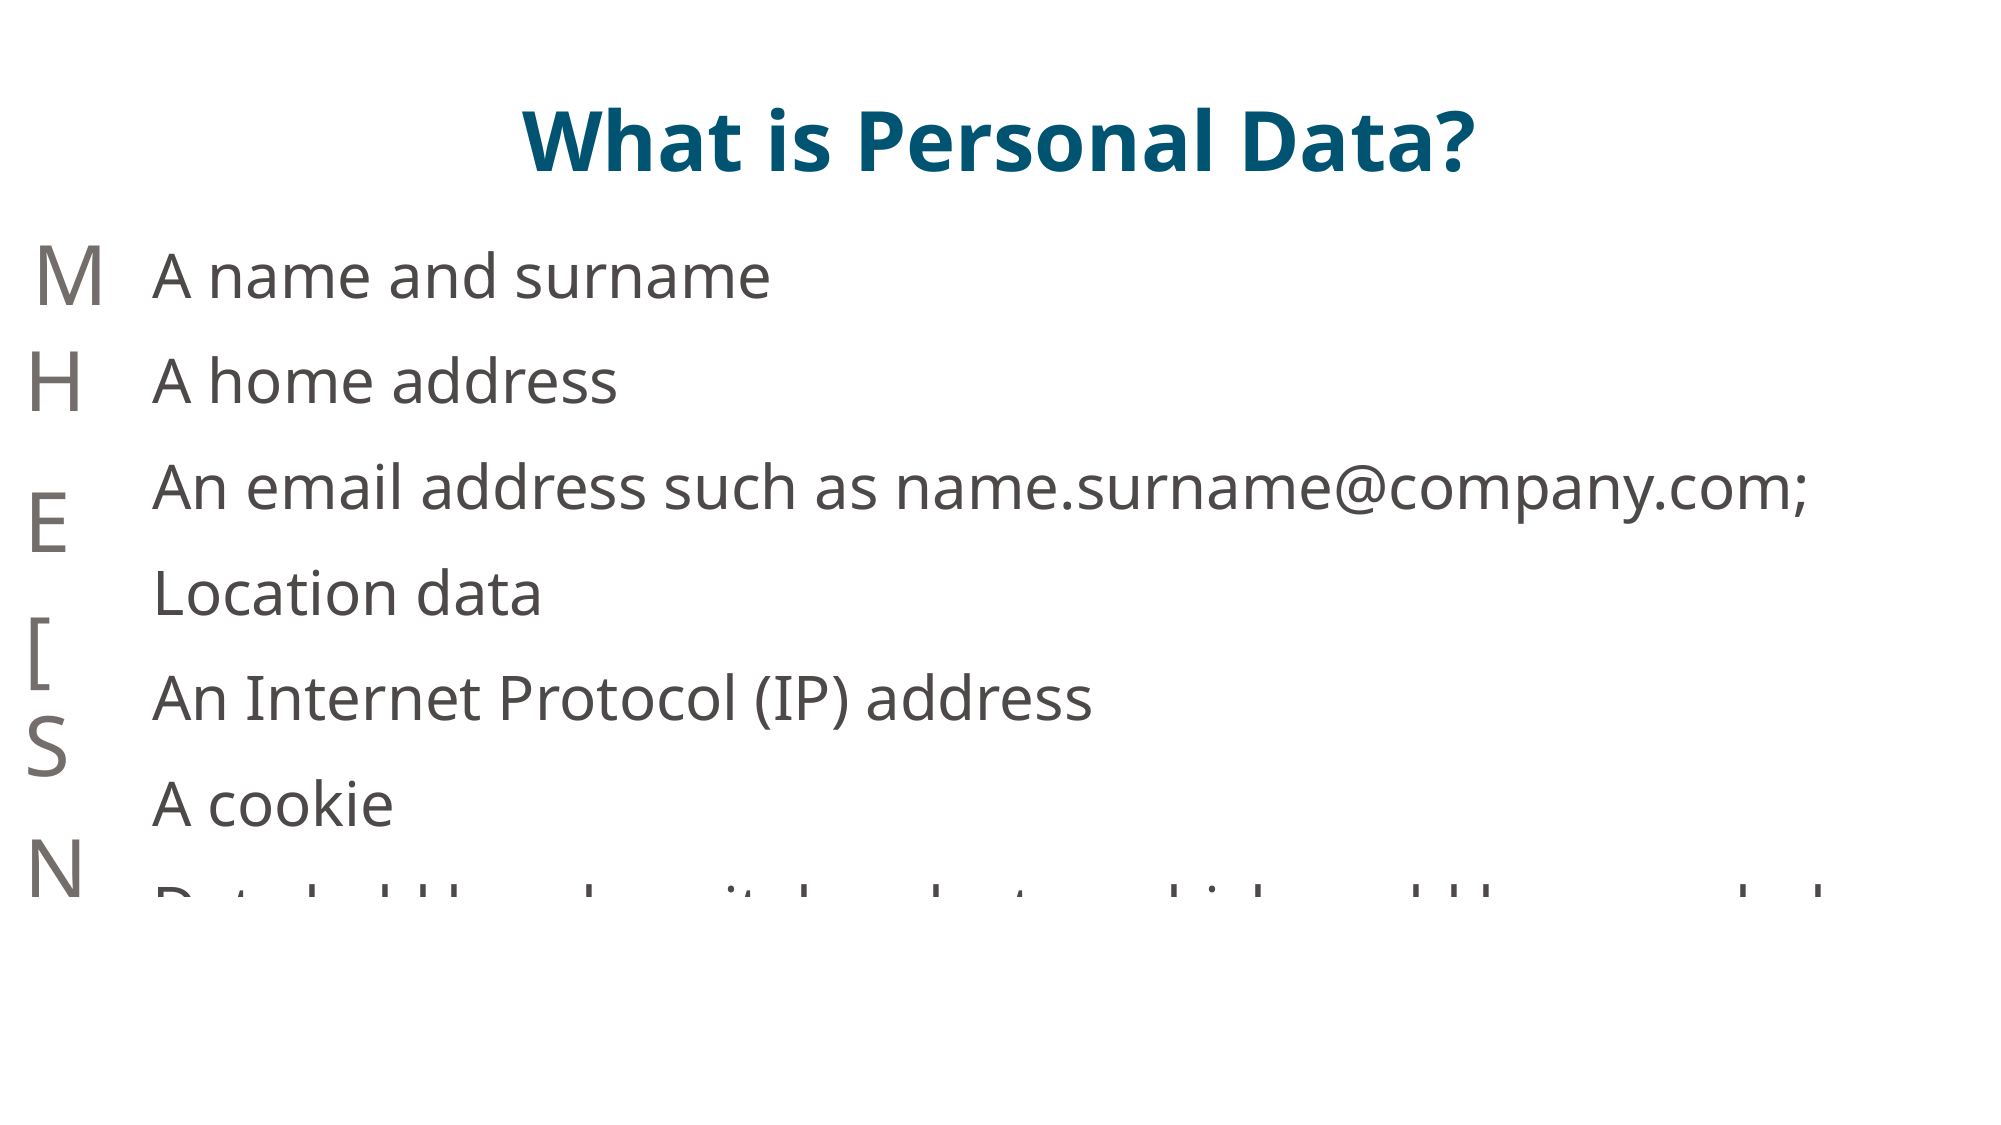

# What is Personal Data?
M
A name and surname
A home address
An email address such as name.surname@company.com;
Location data
An Internet Protocol (IP) address
A cookie
Data held by a hospital or doctor, which could be a symbol that uniquely identifies a person.
H
E
[
S
N
h
https://ec.europa.eu/info/law/law-topic/data-protection/reform/what-personal-data_en